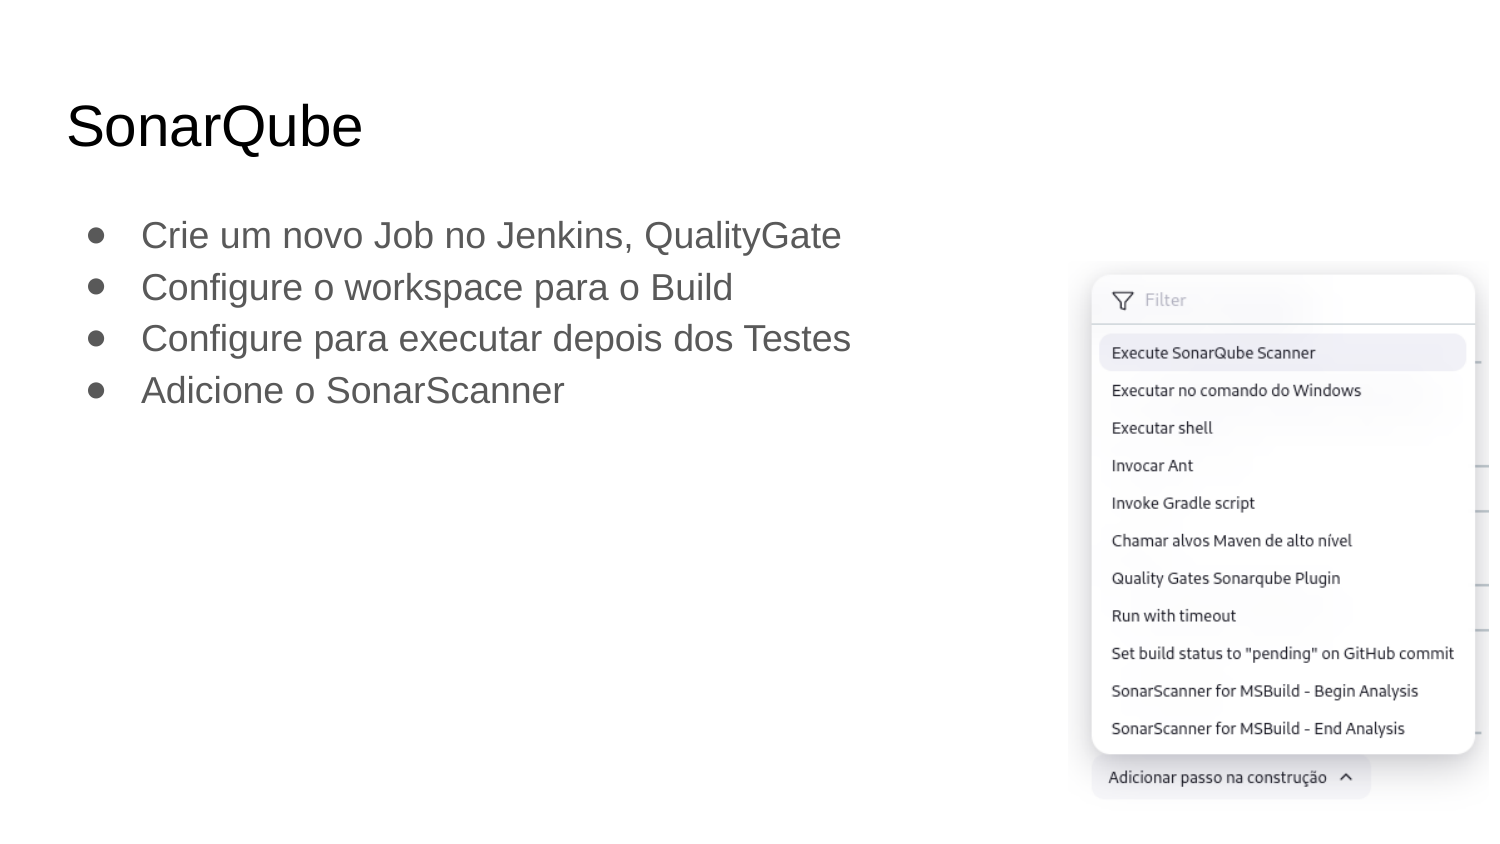

# SonarQube
Crie um novo Job no Jenkins, QualityGate
Configure o workspace para o Build
Configure para executar depois dos Testes
Adicione o SonarScanner